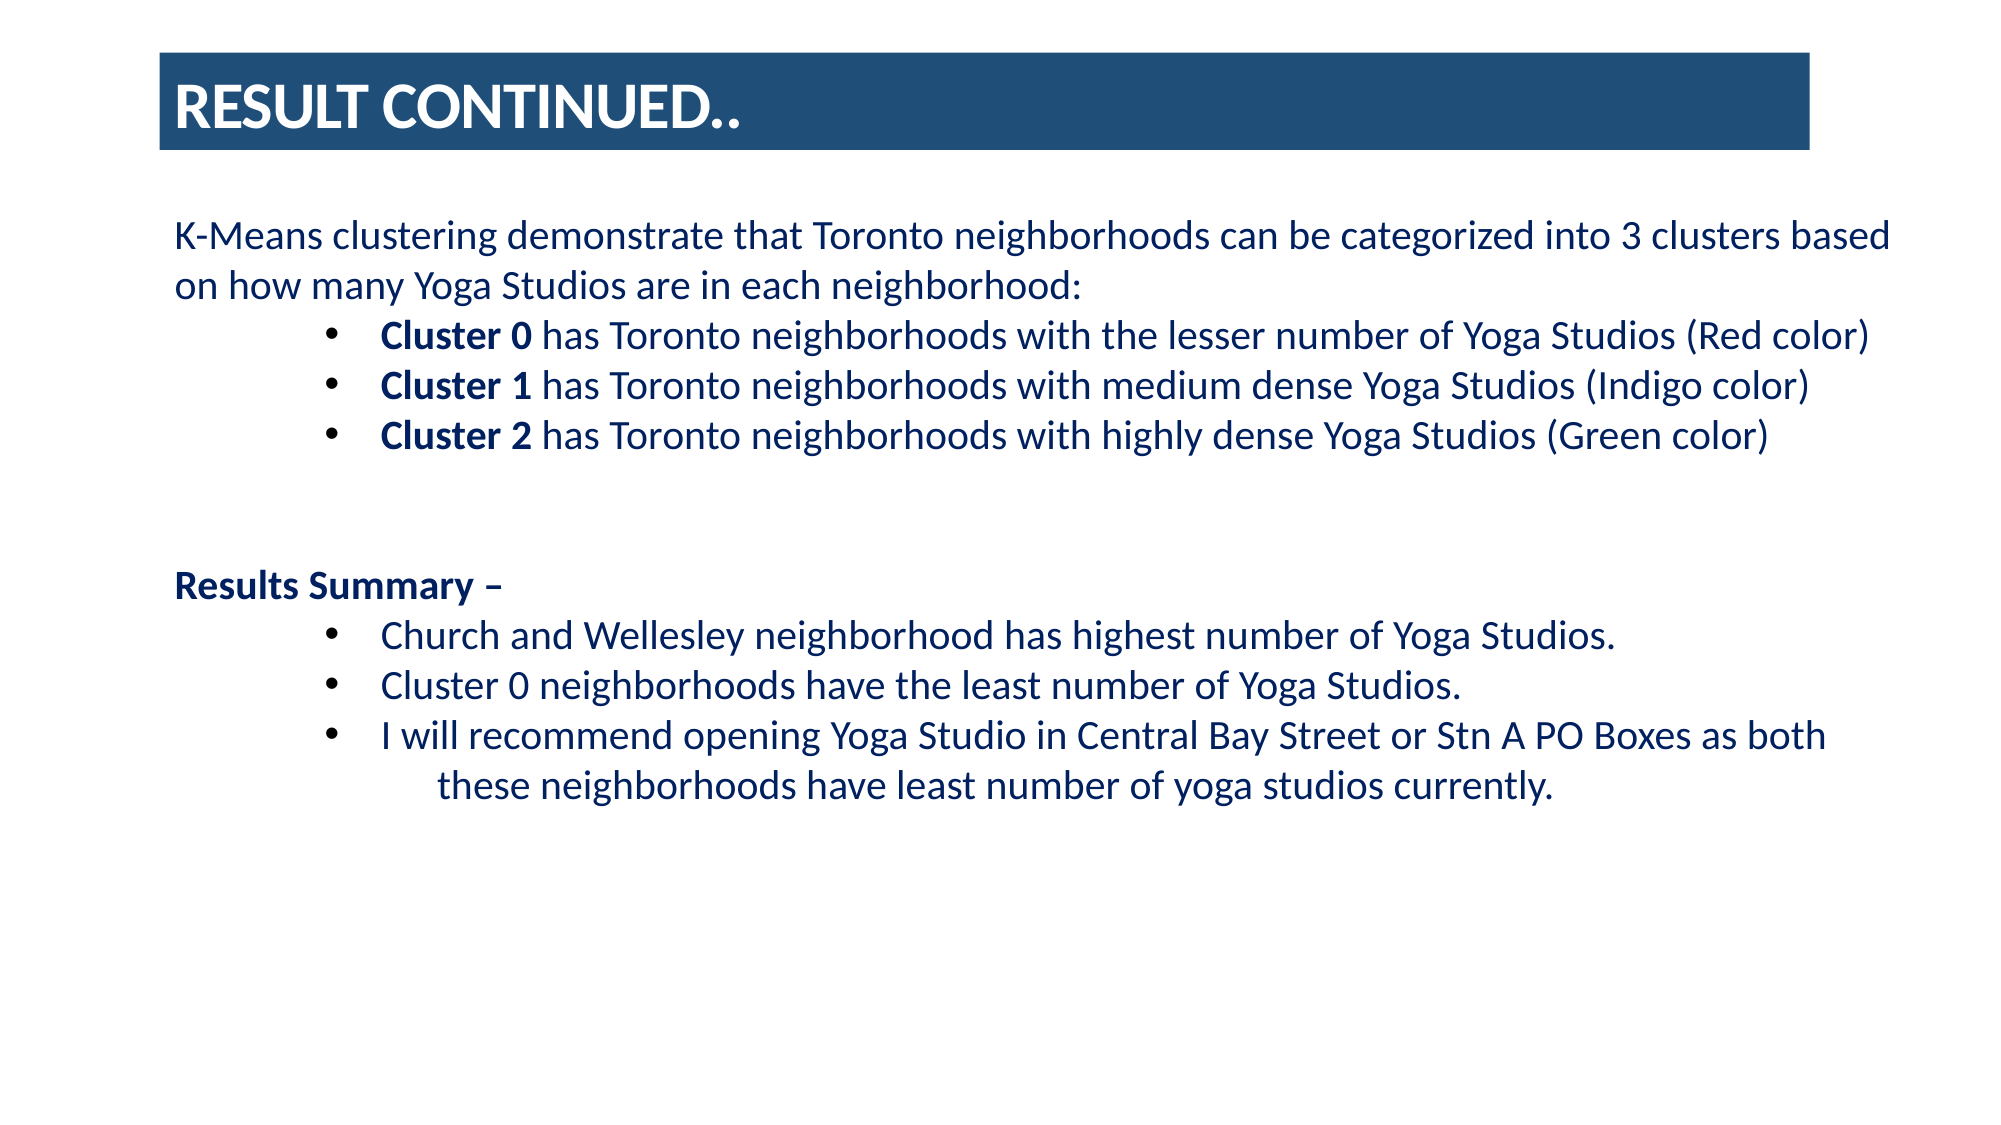

RESULT CONTINUED..
K-Means clustering demonstrate that Toronto neighborhoods can be categorized into 3 clusters based on how many Yoga Studios are in each neighborhood:
Cluster 0 has Toronto neighborhoods with the lesser number of Yoga Studios (Red color)
Cluster 1 has Toronto neighborhoods with medium dense Yoga Studios (Indigo color)
Cluster 2 has Toronto neighborhoods with highly dense Yoga Studios (Green color)
Results Summary –
Church and Wellesley neighborhood has highest number of Yoga Studios.
Cluster 0 neighborhoods have the least number of Yoga Studios.
I will recommend opening Yoga Studio in Central Bay Street or Stn A PO Boxes as both these neighborhoods have least number of yoga studios currently.